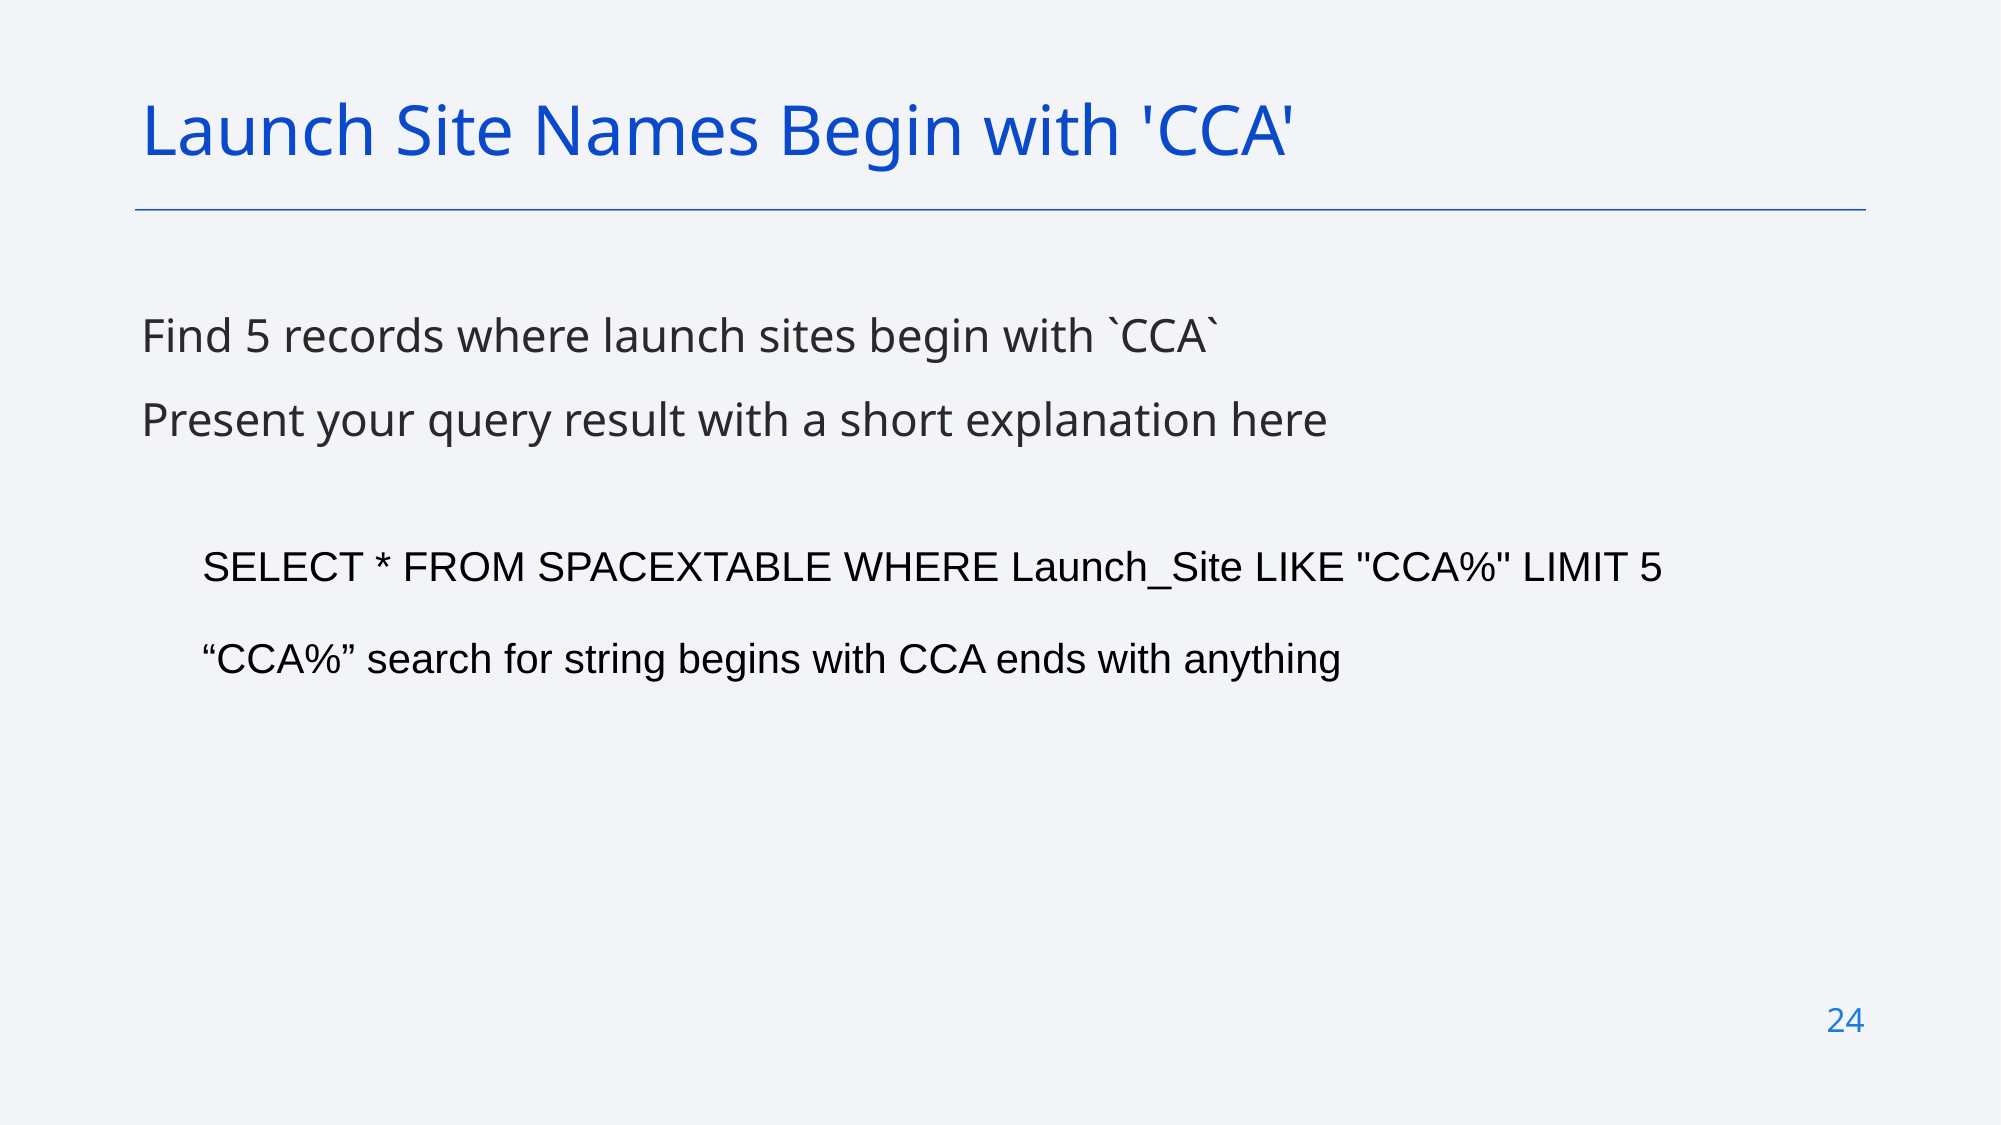

Launch Site Names Begin with 'CCA'
# Find 5 records where launch sites begin with `CCA`
Present your query result with a short explanation here
SELECT * FROM SPACEXTABLE WHERE Launch_Site LIKE "CCA%" LIMIT 5
“CCA%” search for string begins with CCA ends with anything
24